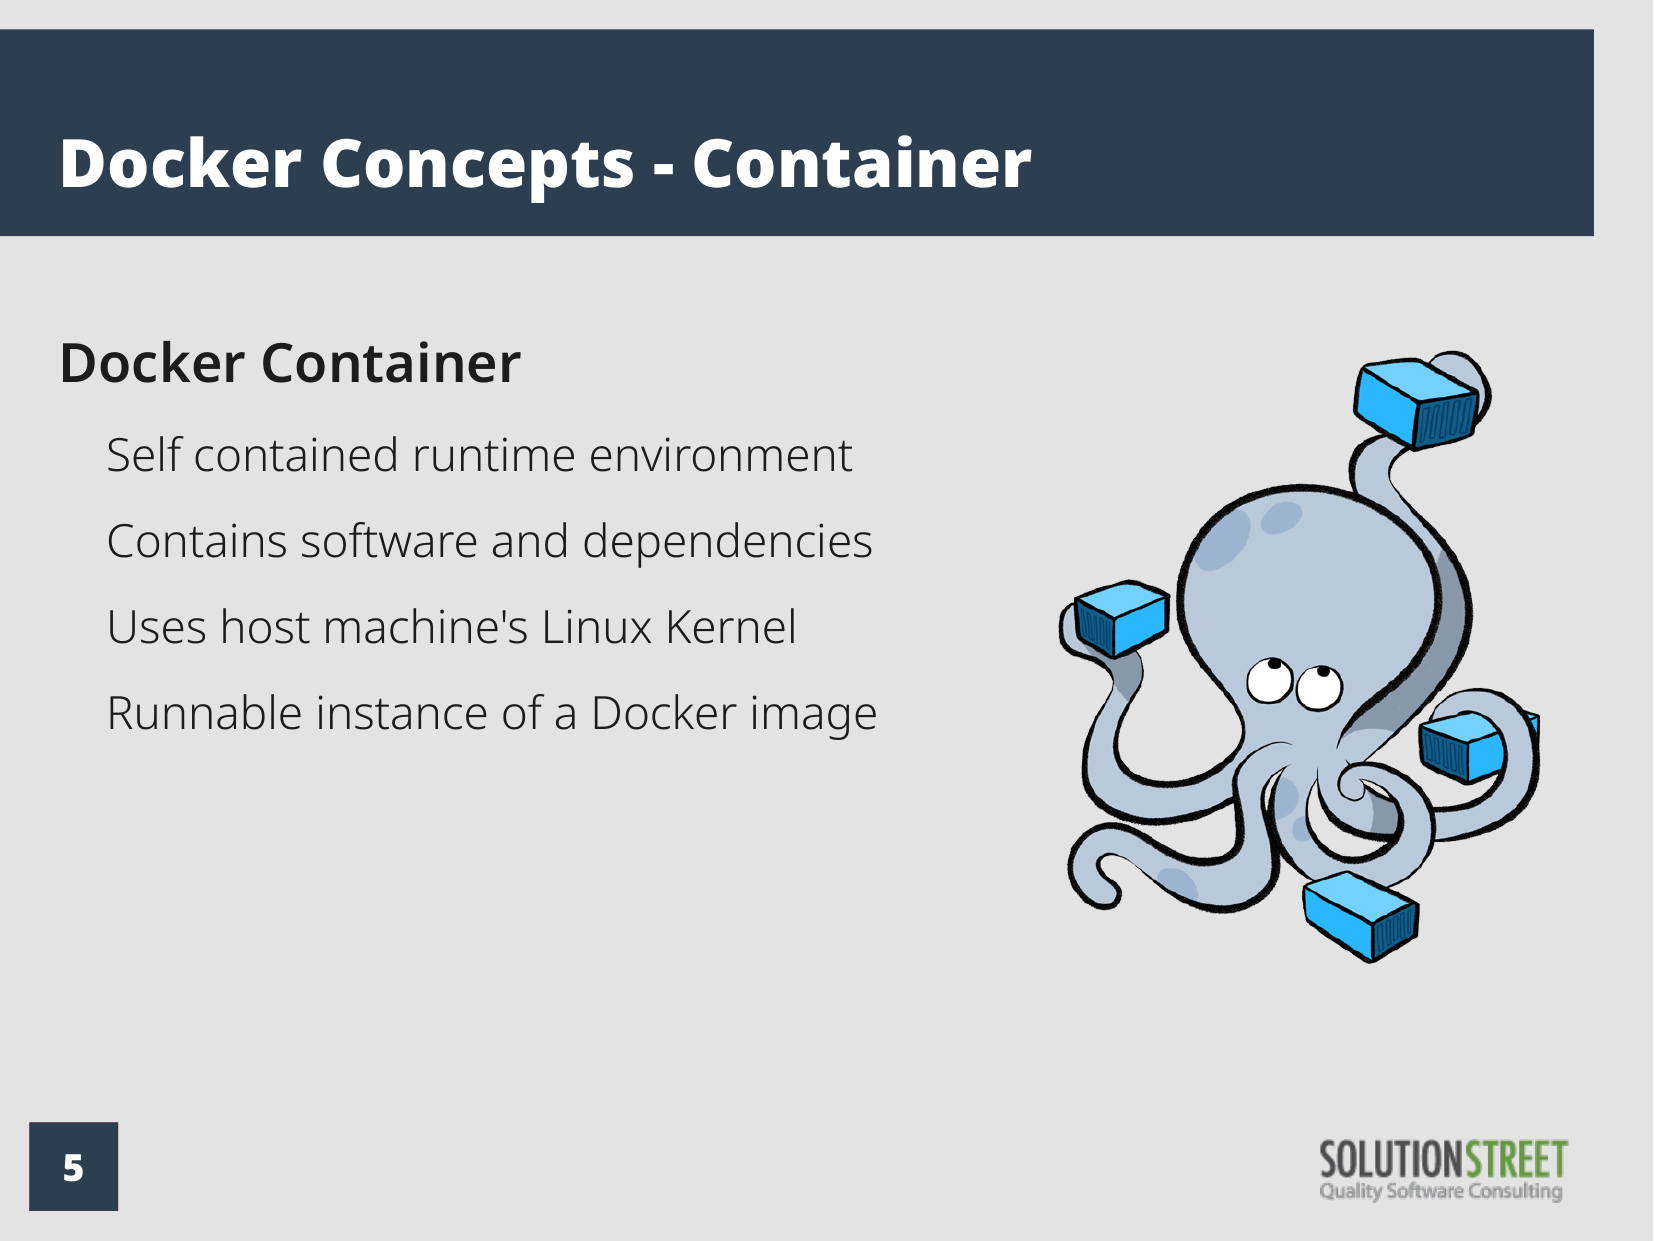

# Docker Concepts - Container
Docker Container
Self contained runtime environment
Contains software and dependencies
Uses host machine's Linux Kernel
Runnable instance of a Docker image
5